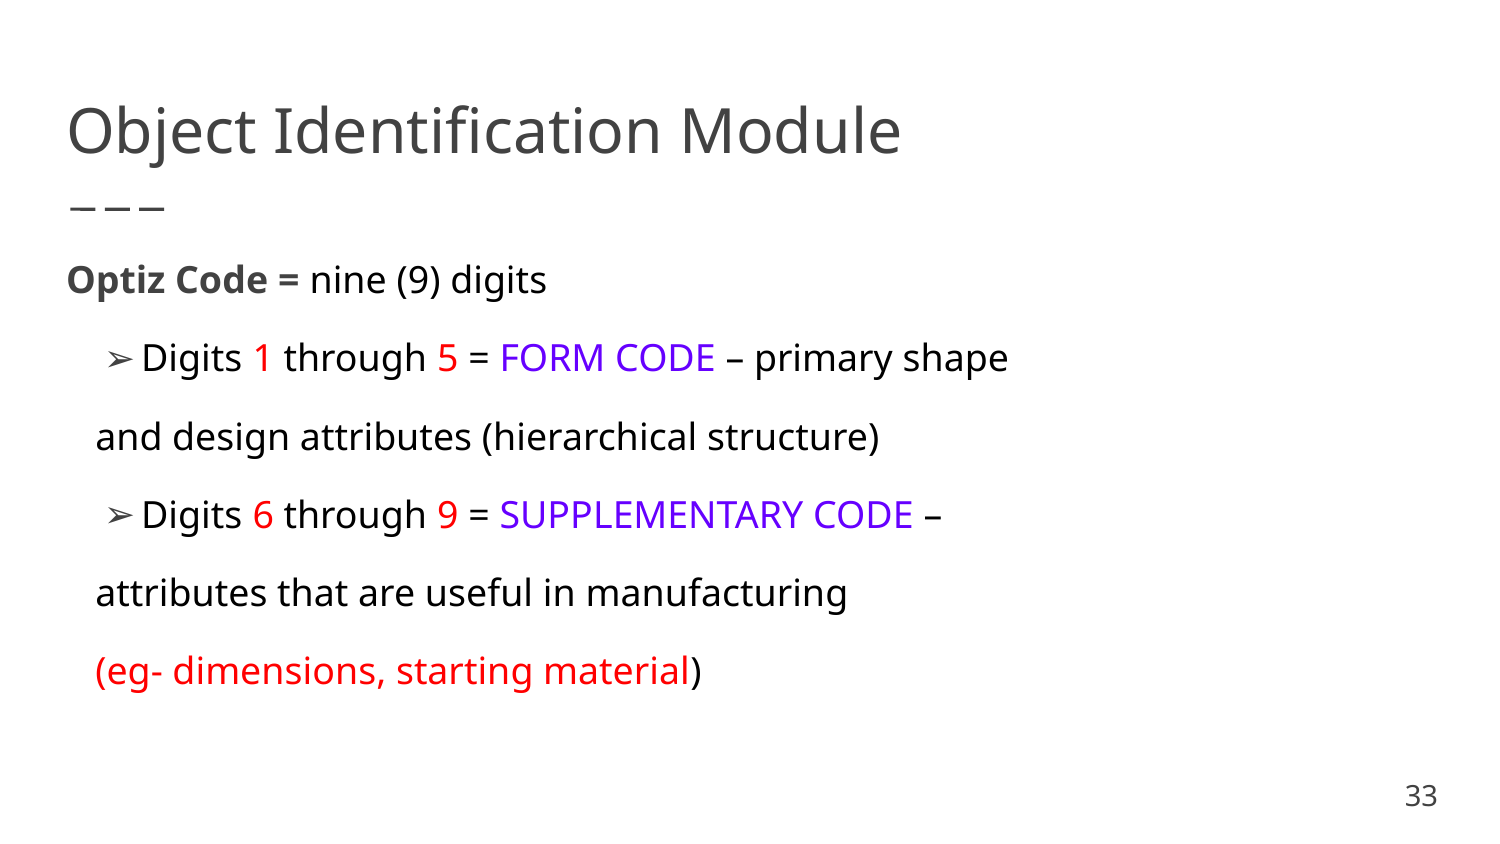

# Object Identification Module
Optiz Code = nine (9) digits
Digits 1 through 5 = FORM CODE – primary shape
 and design attributes (hierarchical structure)
Digits 6 through 9 = SUPPLEMENTARY CODE –
 attributes that are useful in manufacturing
 (eg- dimensions, starting material)